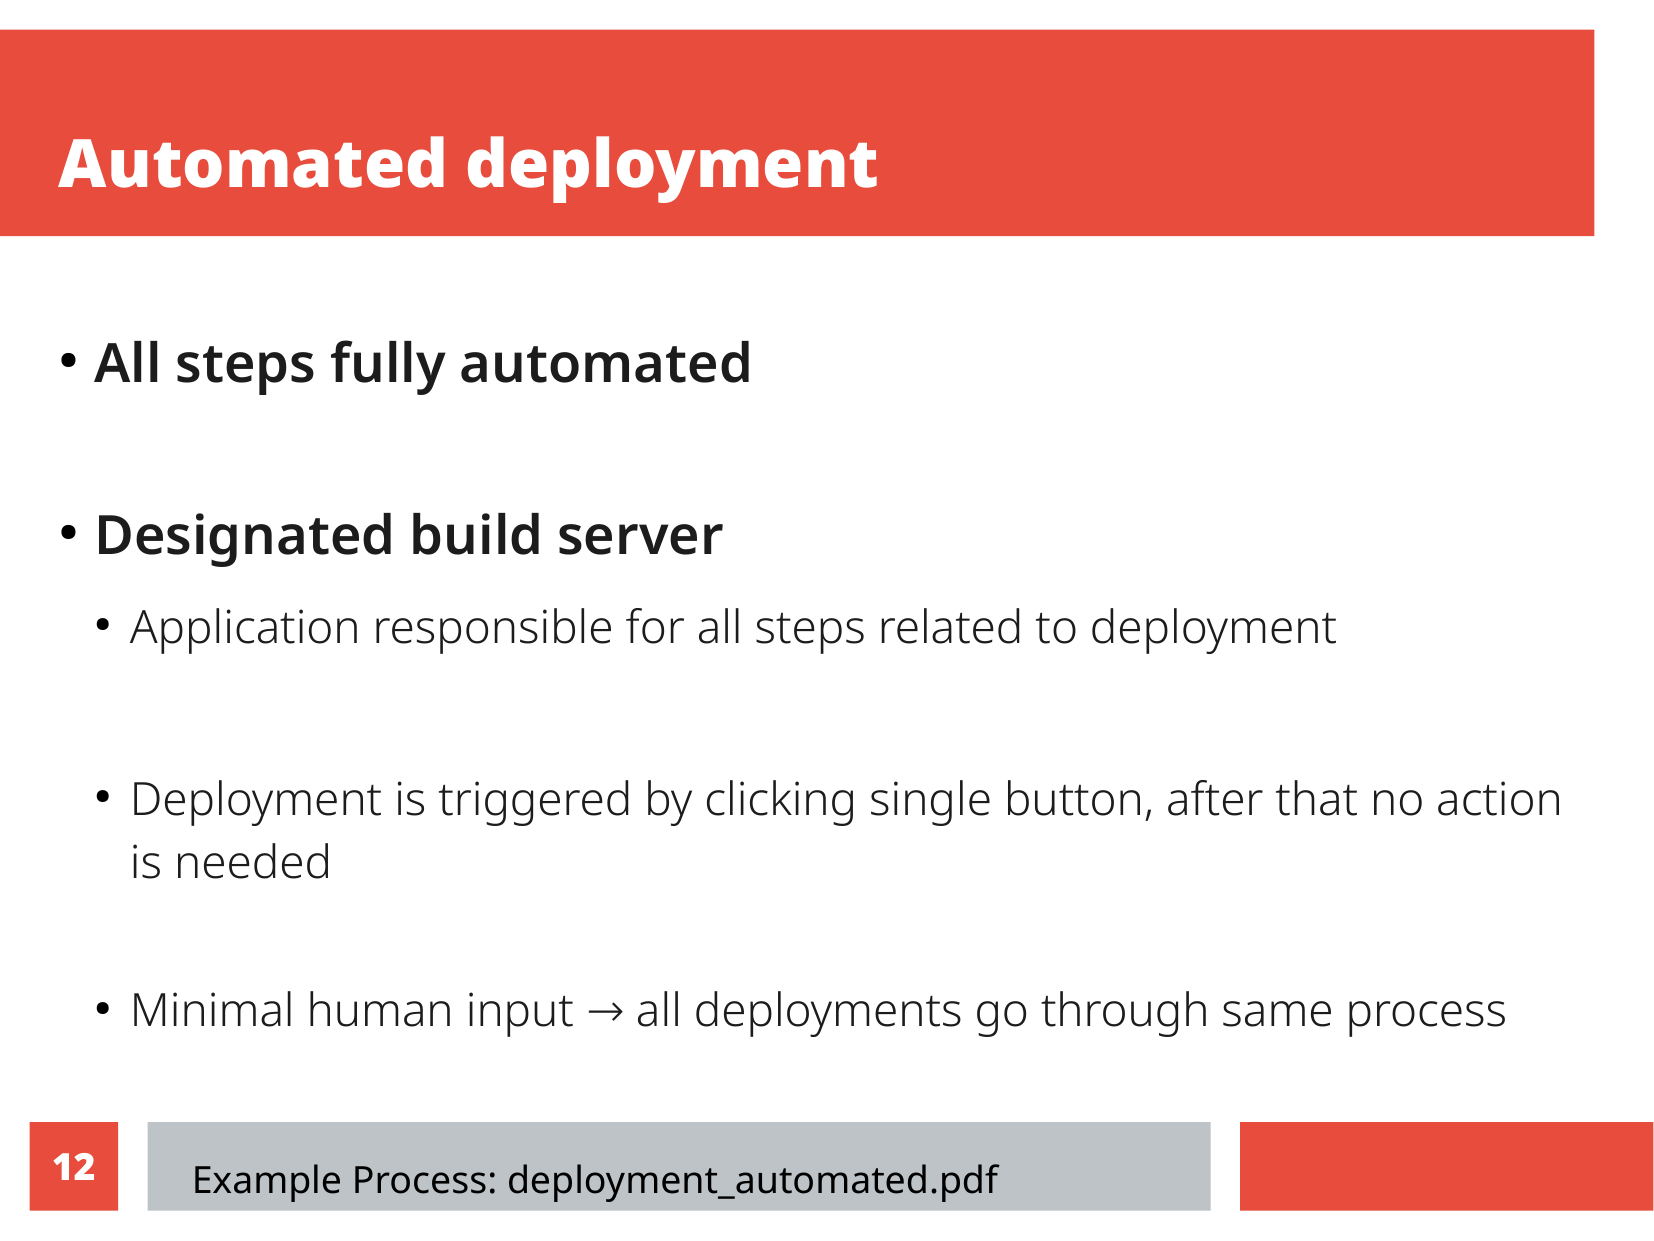

# Automated deployment
All steps fully automated
Designated build server
Application responsible for all steps related to deployment
Deployment is triggered by clicking single button, after that no action is needed
Minimal human input → all deployments go through same process
12
Example Process: deployment_automated.pdf